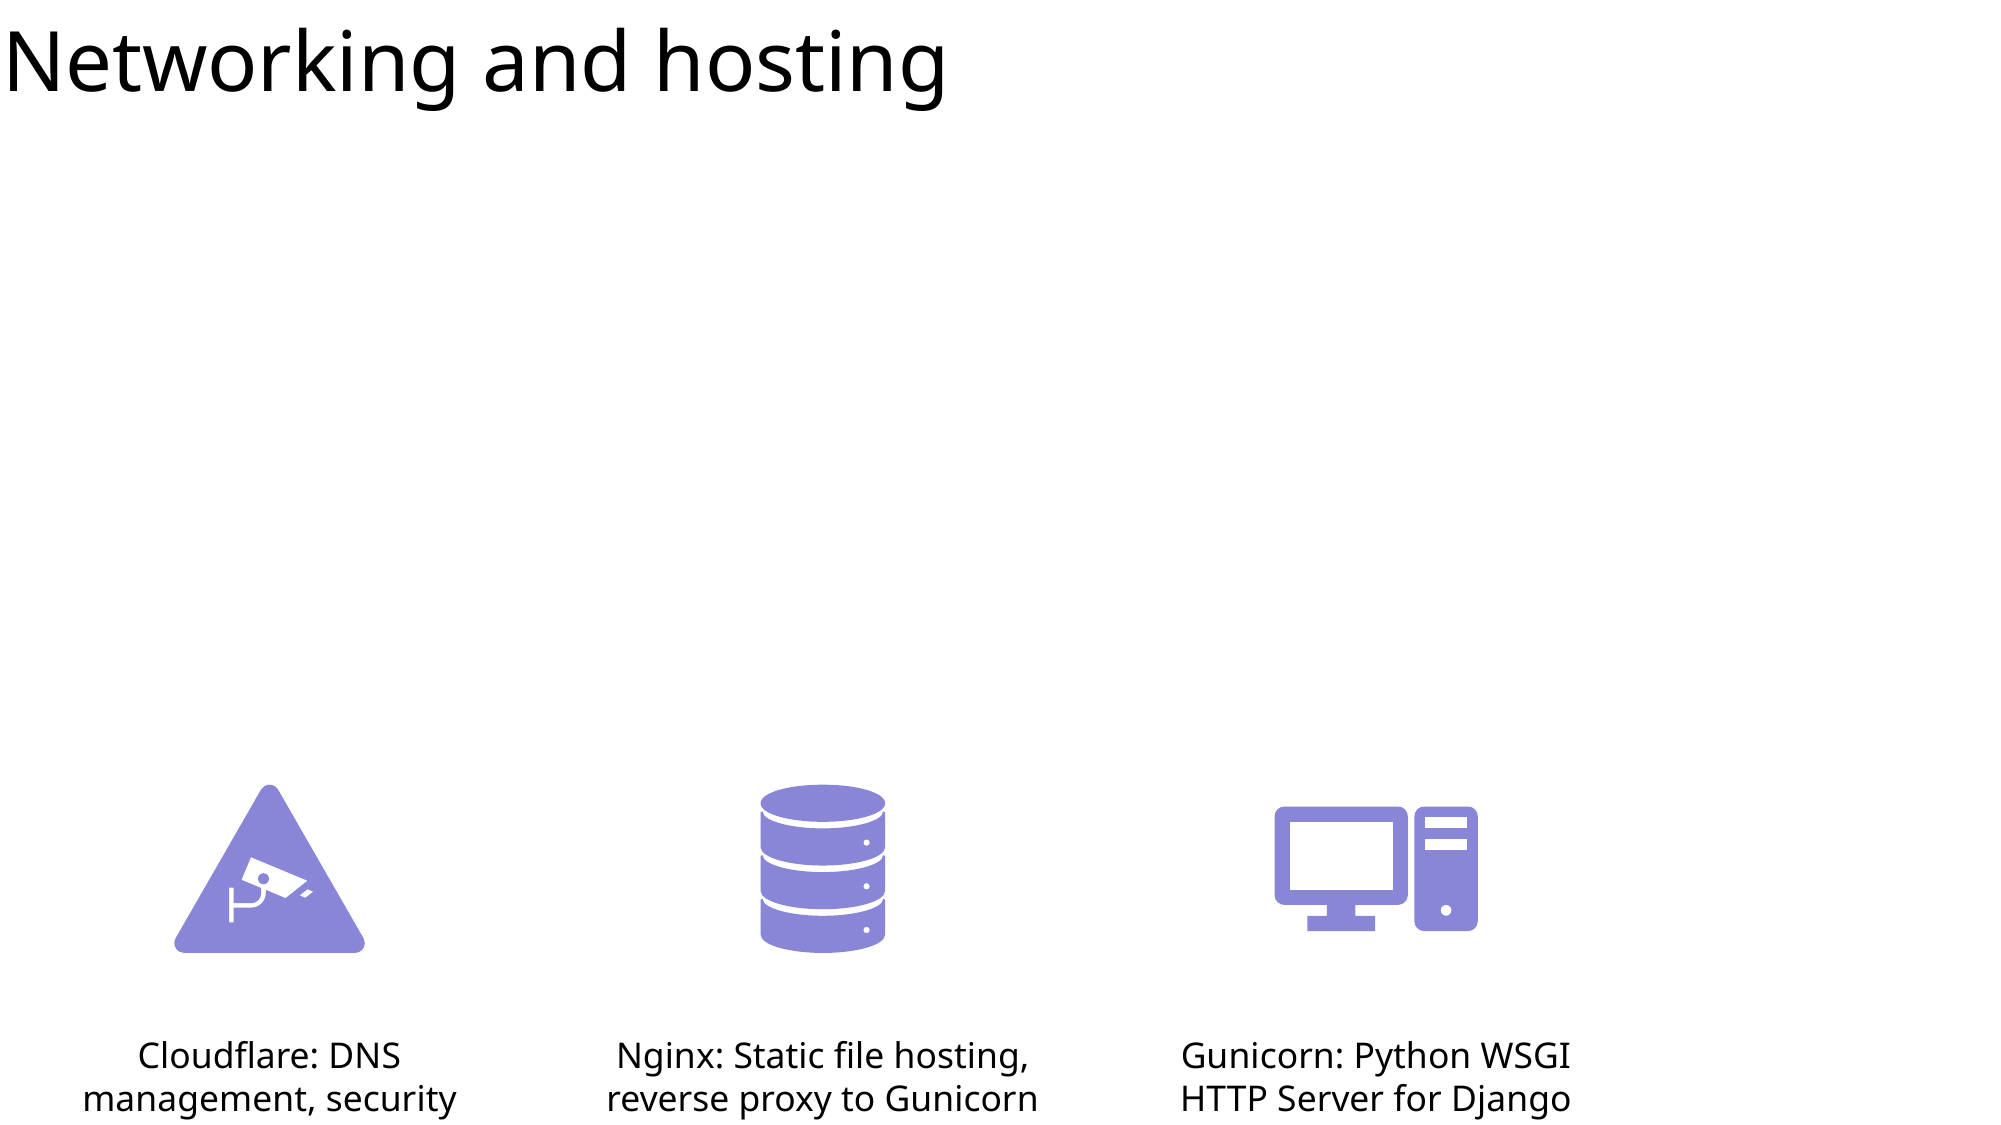

# Networking and hosting
Cloudflare: DNS management, security enhancements
Nginx: Static file hosting, reverse proxy to Gunicorn
Gunicorn: Python WSGI HTTP Server for Django